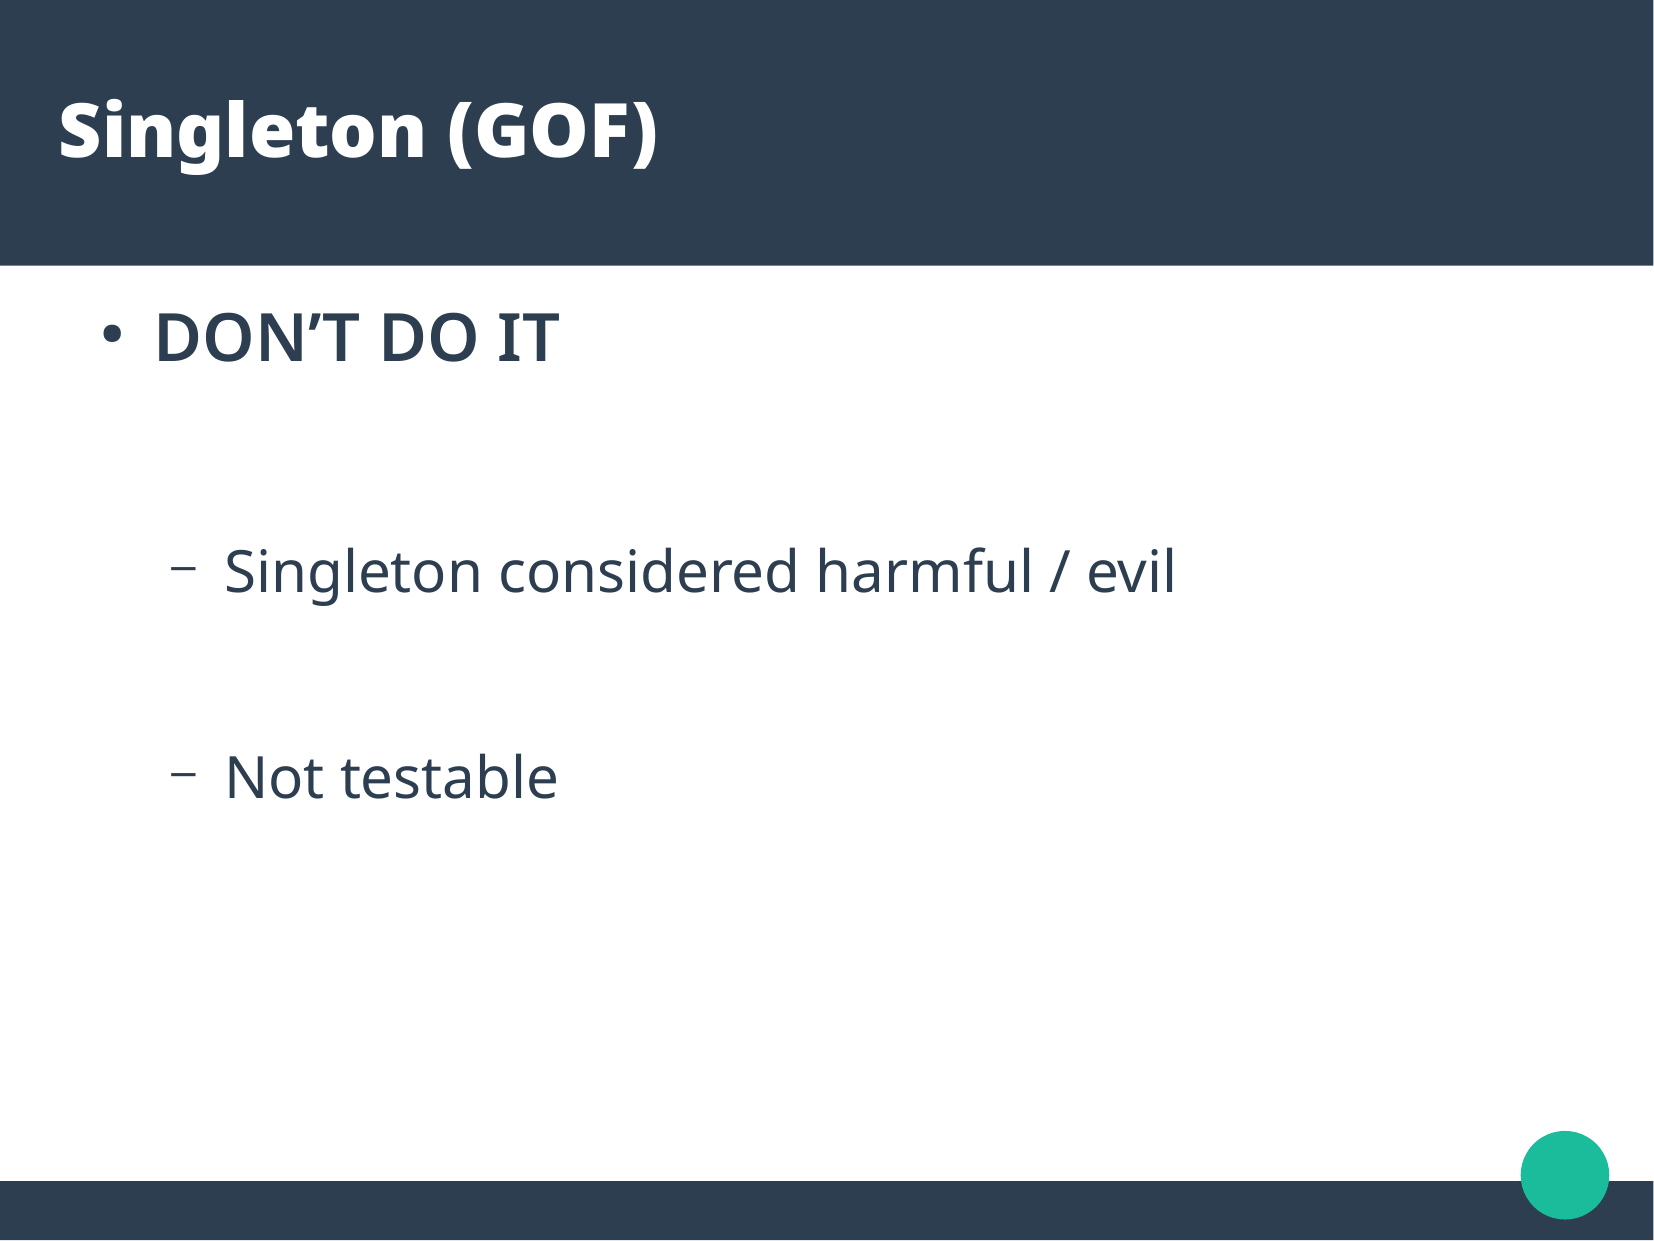

# Singleton (GOF)
DON’T DO IT
Singleton considered harmful / evil
Not testable